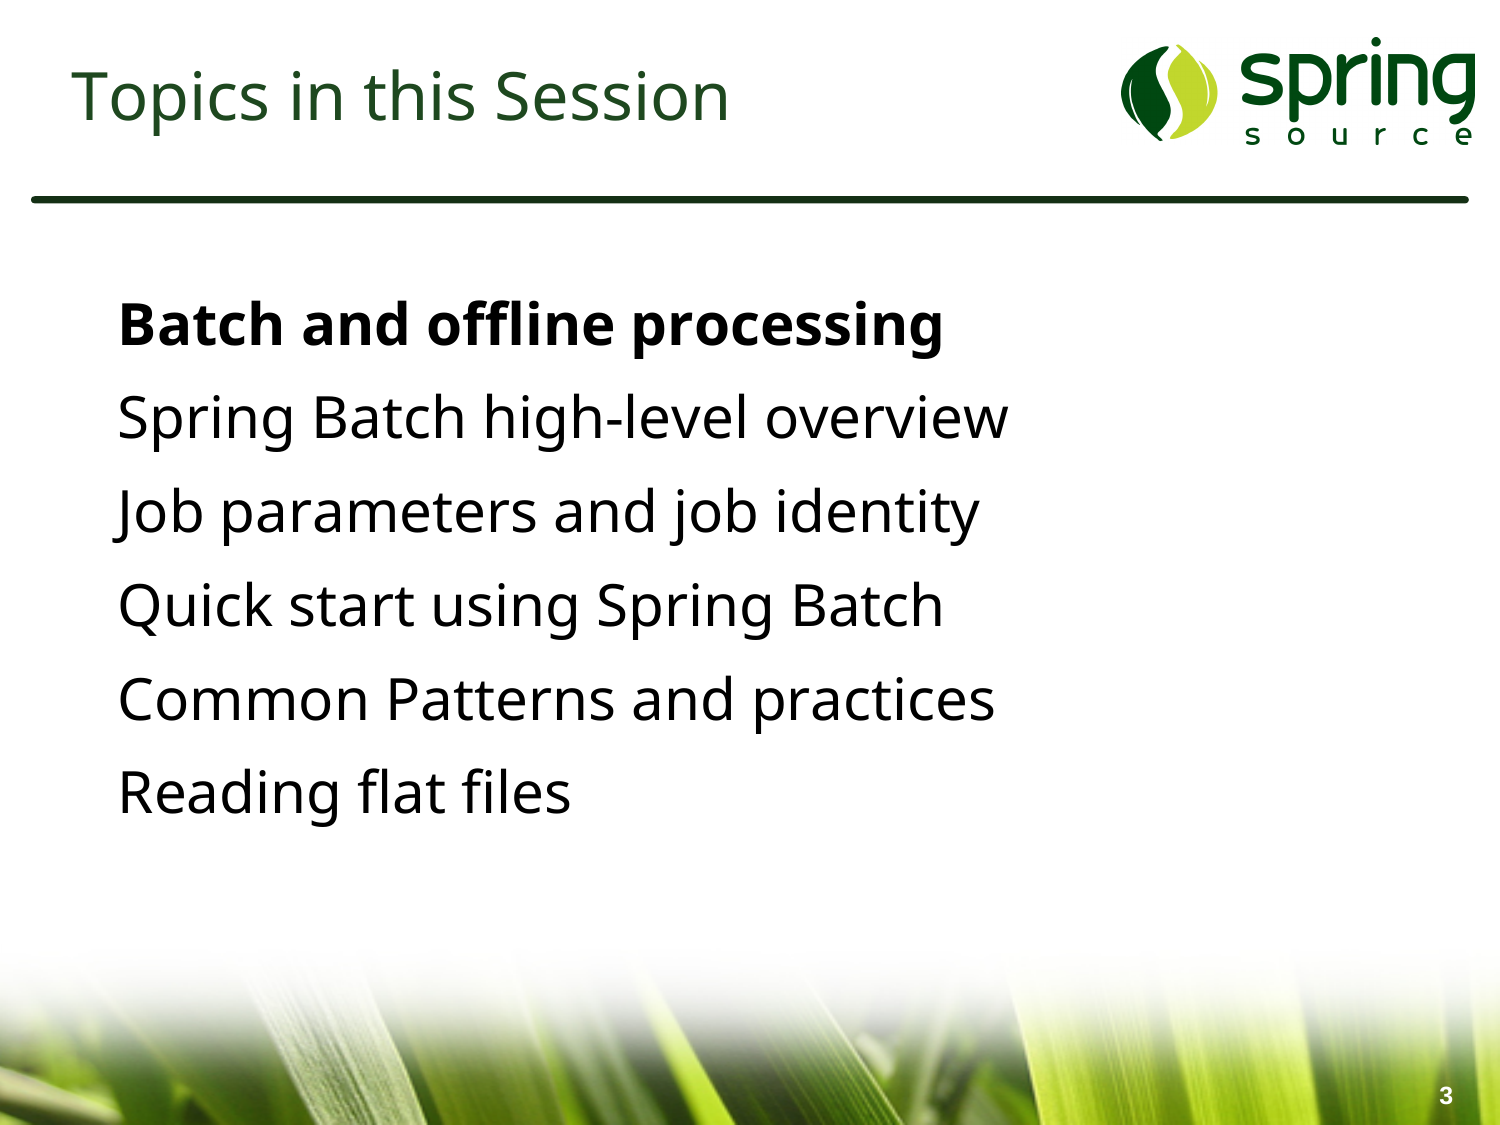

# Topics in this Session
Batch and offline processing
Spring Batch high-level overview
Job parameters and job identity
Quick start using Spring Batch
Common Patterns and practices
Reading flat files